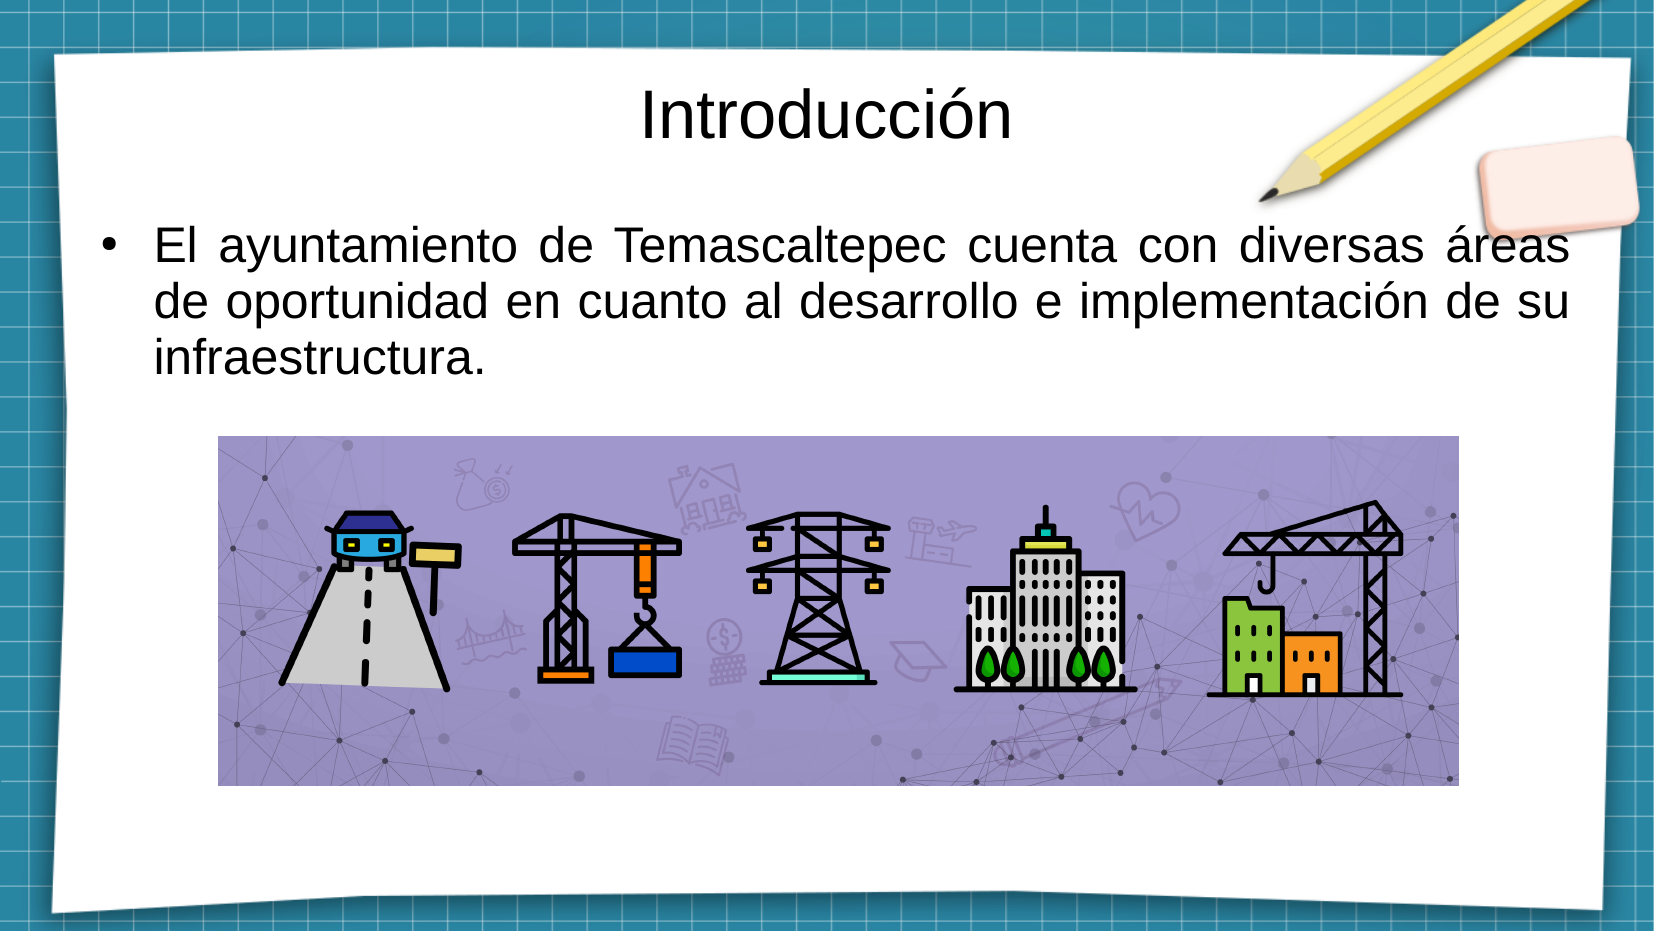

# Introducción
El ayuntamiento de Temascaltepec cuenta con diversas áreas de oportunidad en cuanto al desarrollo e implementación de su infraestructura.